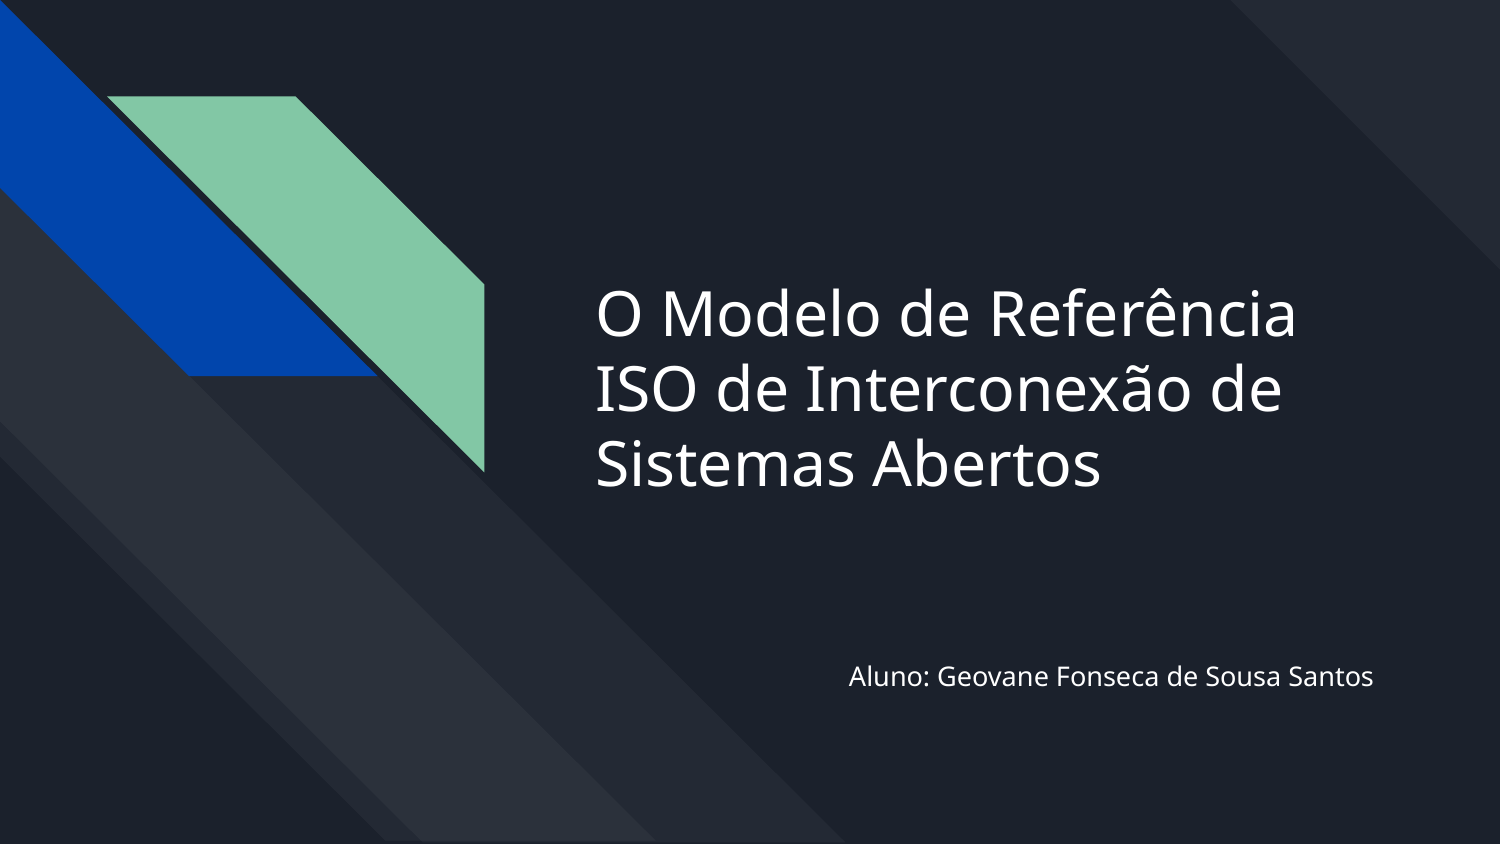

# O Modelo de Referência ISO de Interconexão de Sistemas Abertos
Aluno: Geovane Fonseca de Sousa Santos